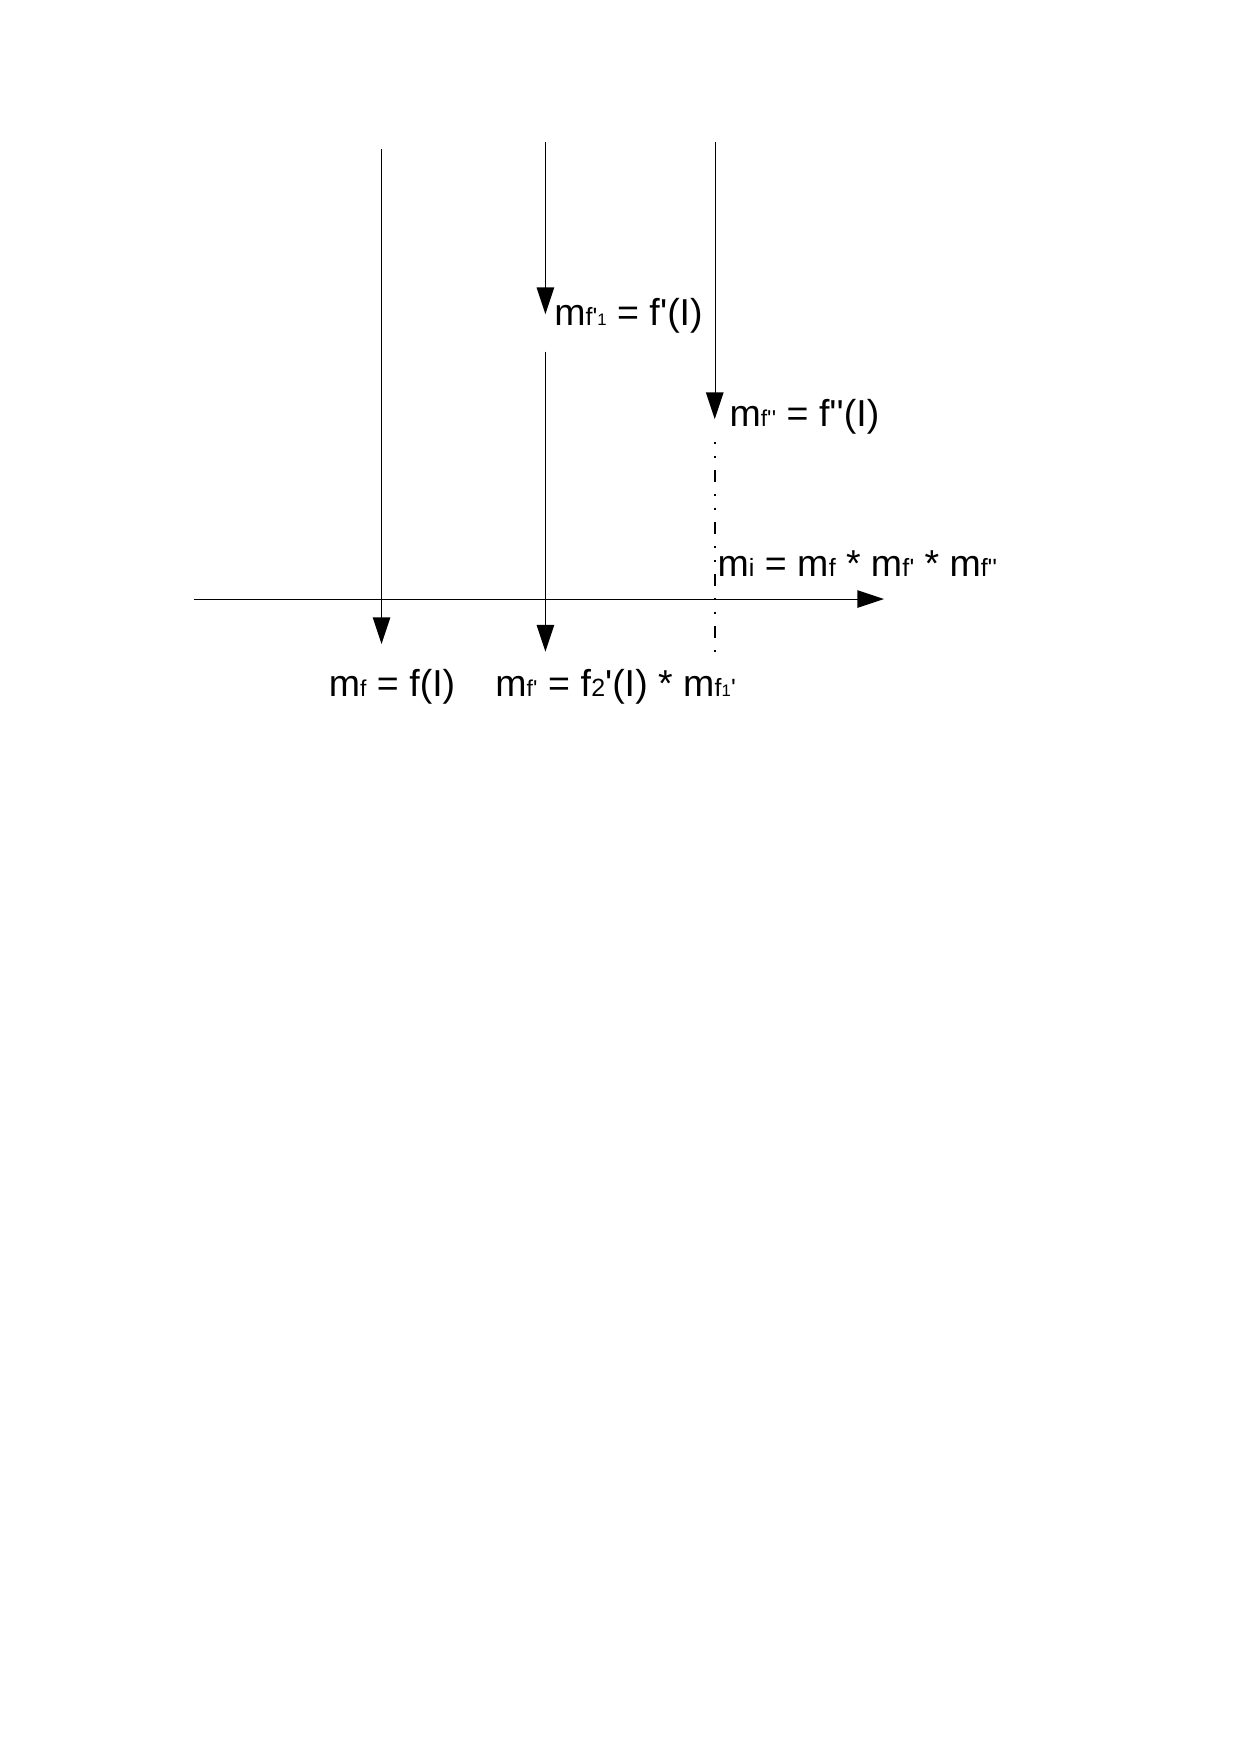

mf'1 = f'(I)
mf'' = f''(I)
mi = mf * mf' * mf''
mf = f(I)
mf' = f2'(I) * mf1'